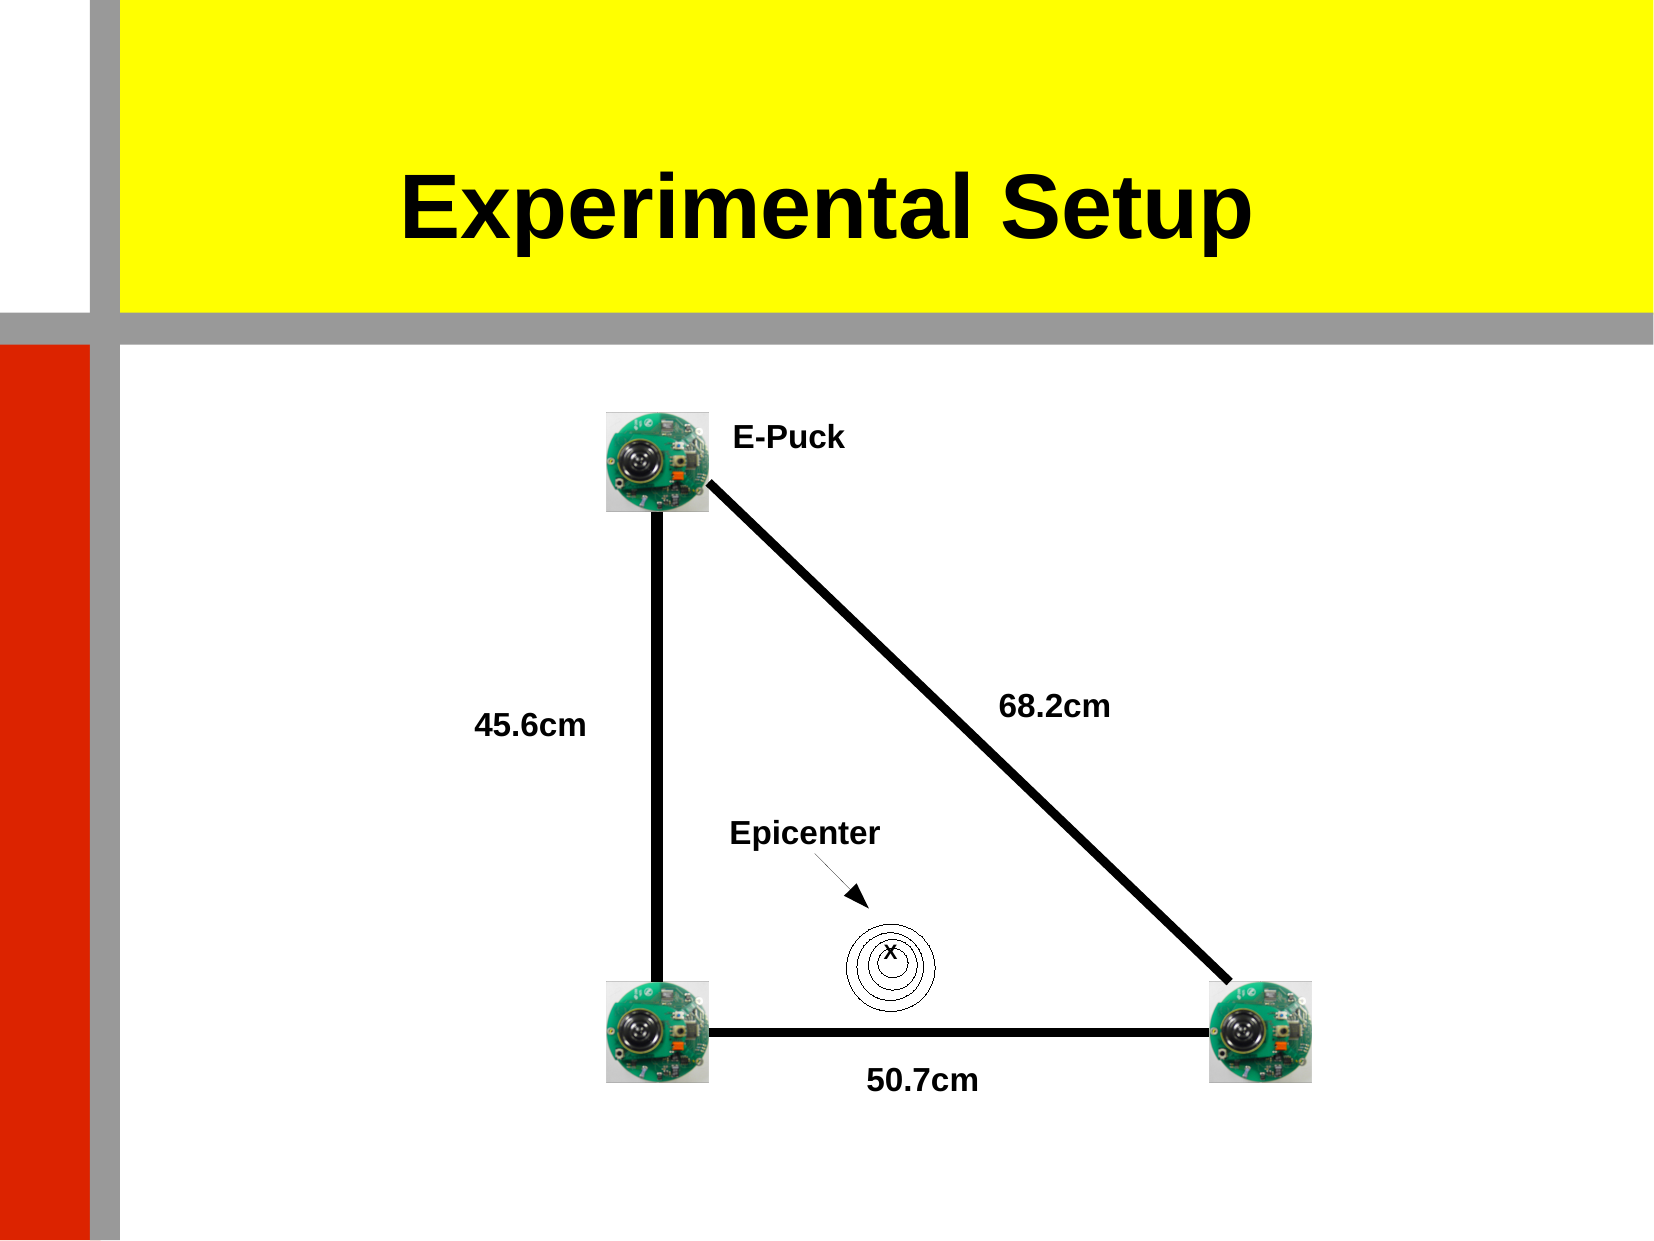

# Experimental Setup
E-Puck
68.2cm
45.6cm
Epicenter
X
50.7cm